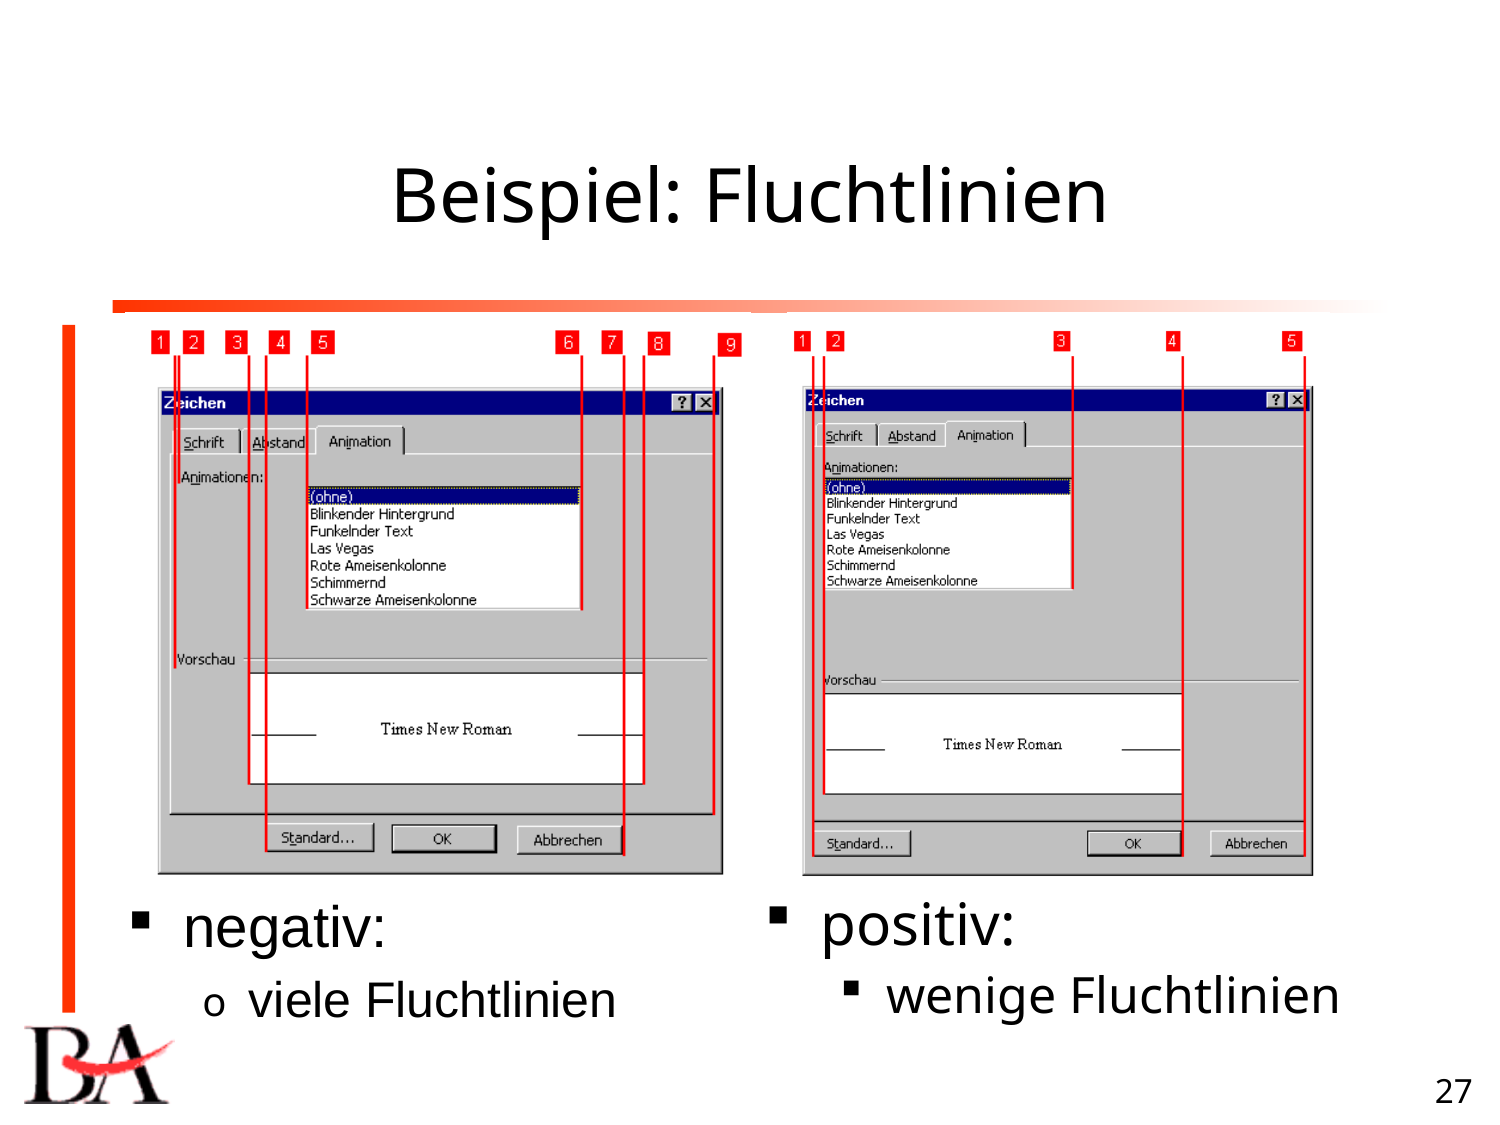

# Beispiel: Fluchtlinien
negativ:
viele Fluchtlinien
positiv:
wenige Fluchtlinien